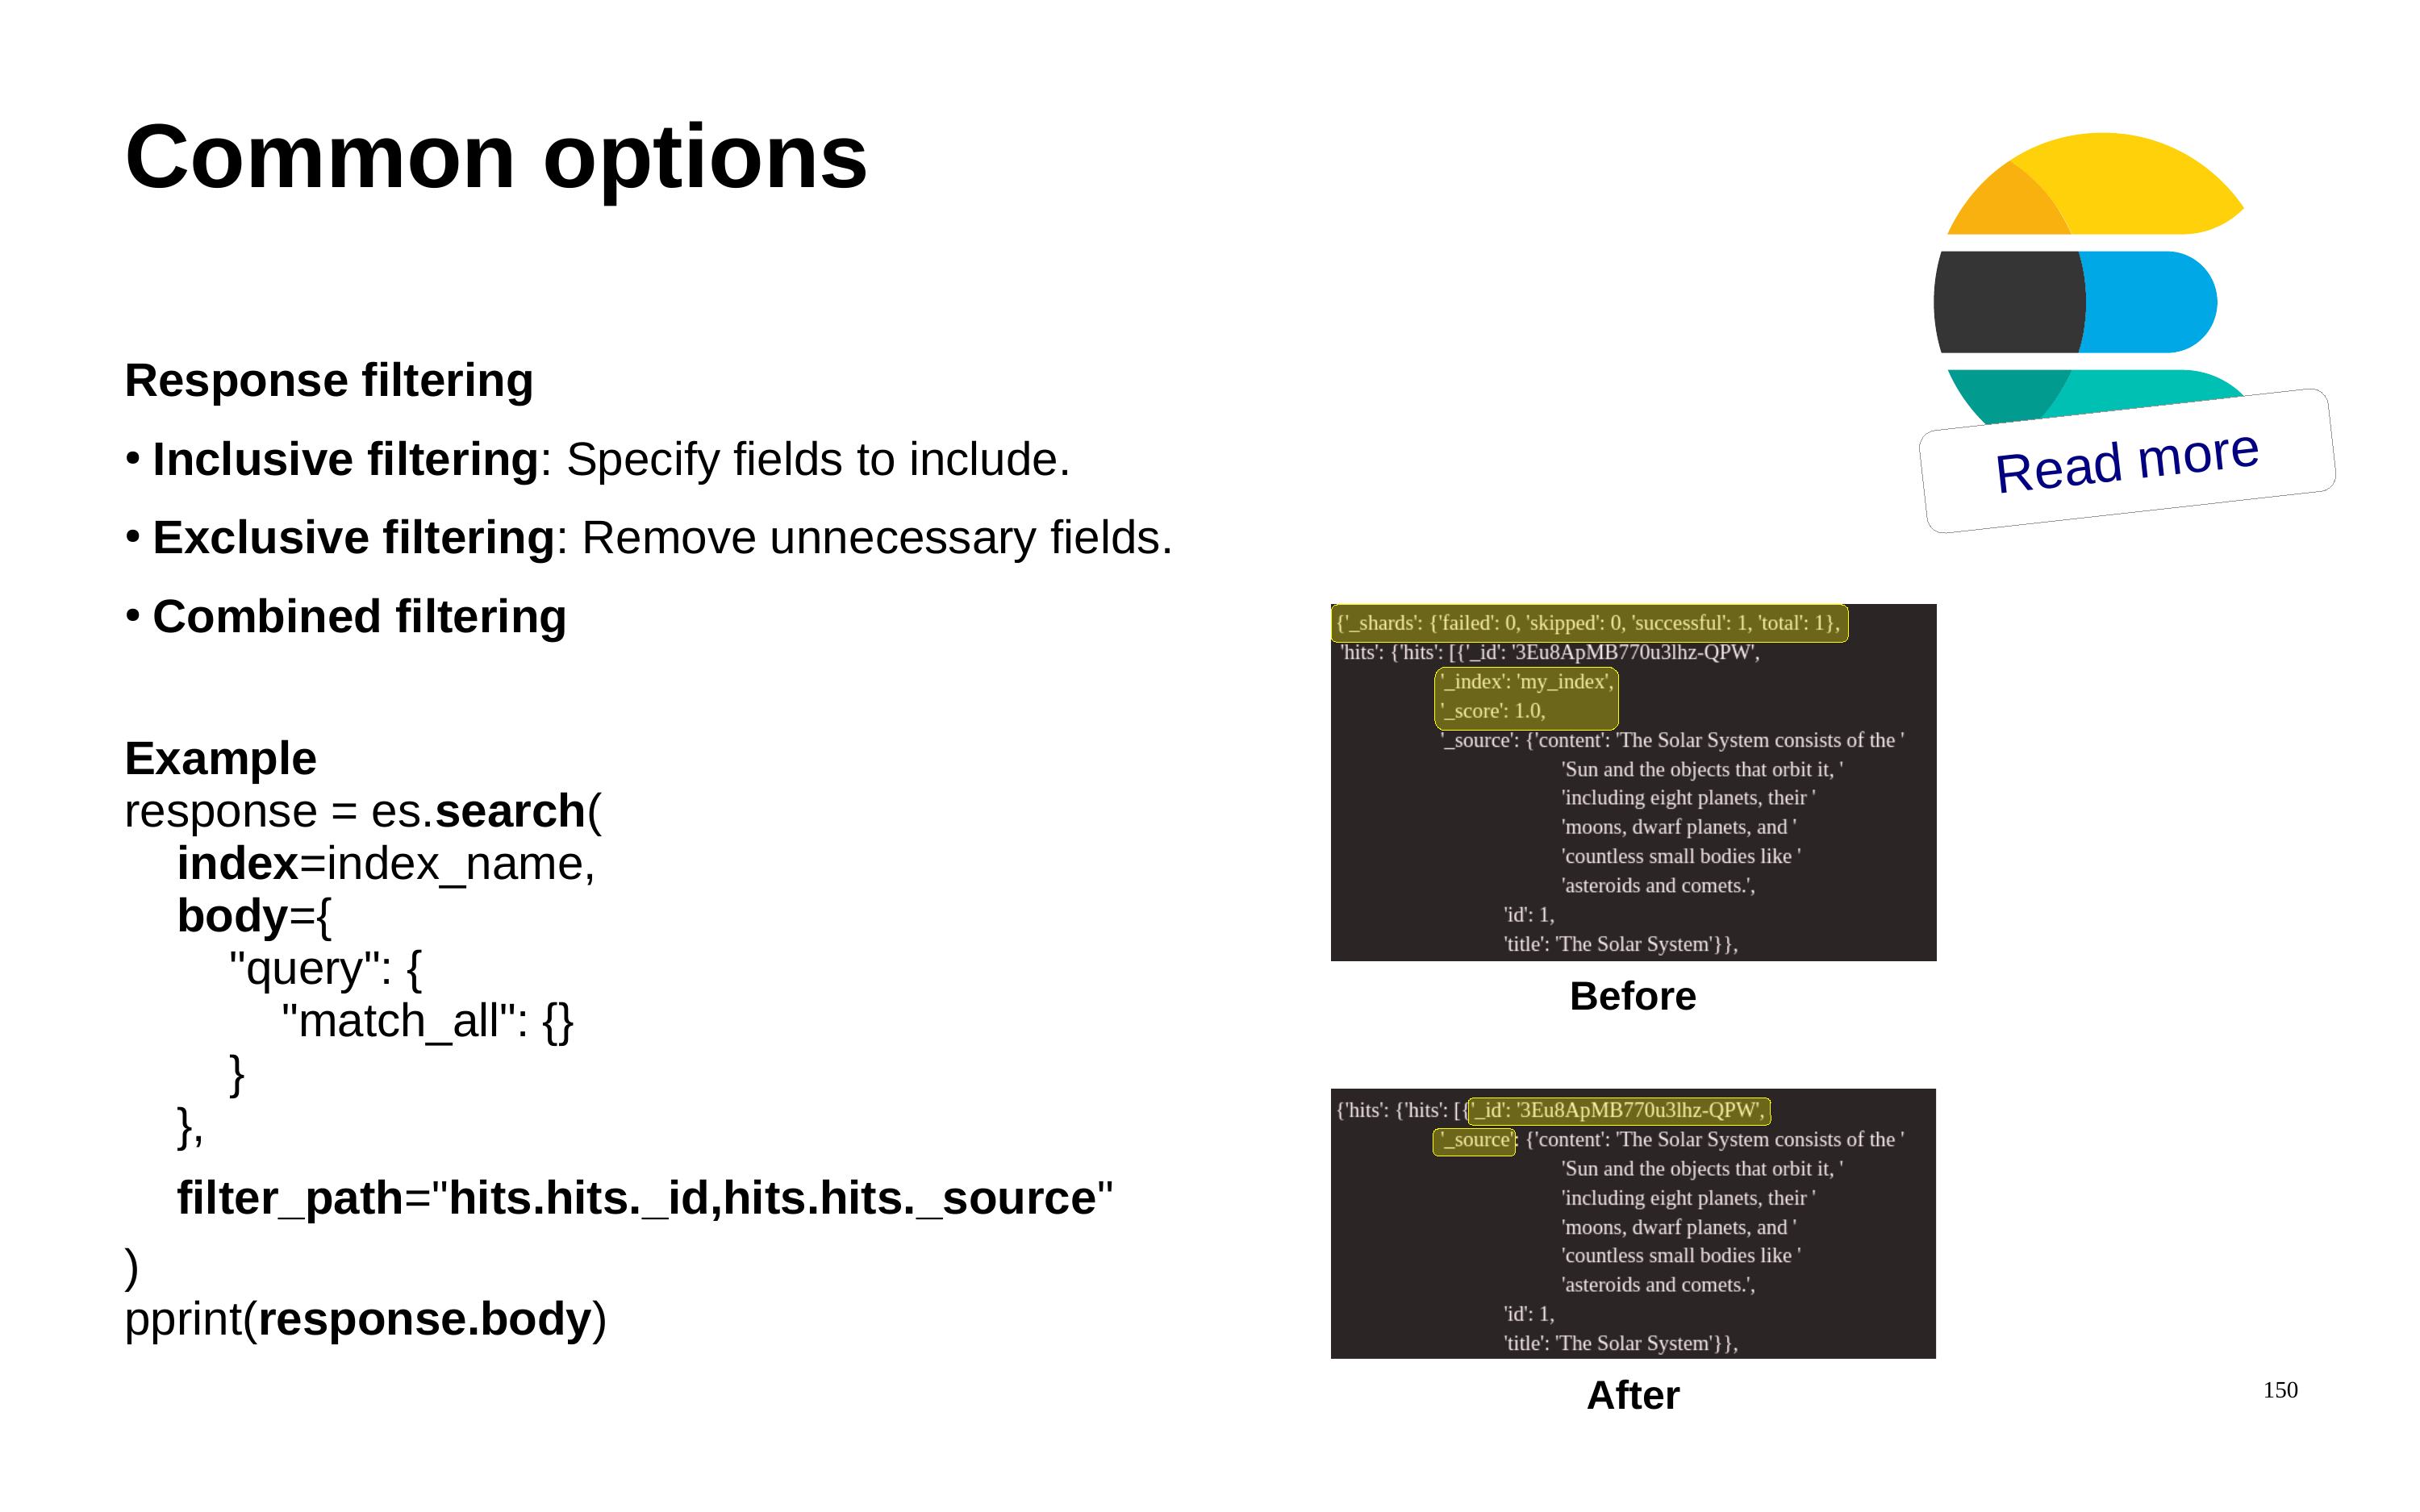

Common options
Response filtering
Inclusive filtering: Specify fields to include.
Exclusive filtering: Remove unnecessary fields.
Combined filtering
Read more
Example
response = es.search(
 index=index_name,
 body={
 "query": {
 "match_all": {}
 }
 },
 filter_path="hits.hits._id,hits.hits._source"
)
pprint(response.body)
Before
After
150